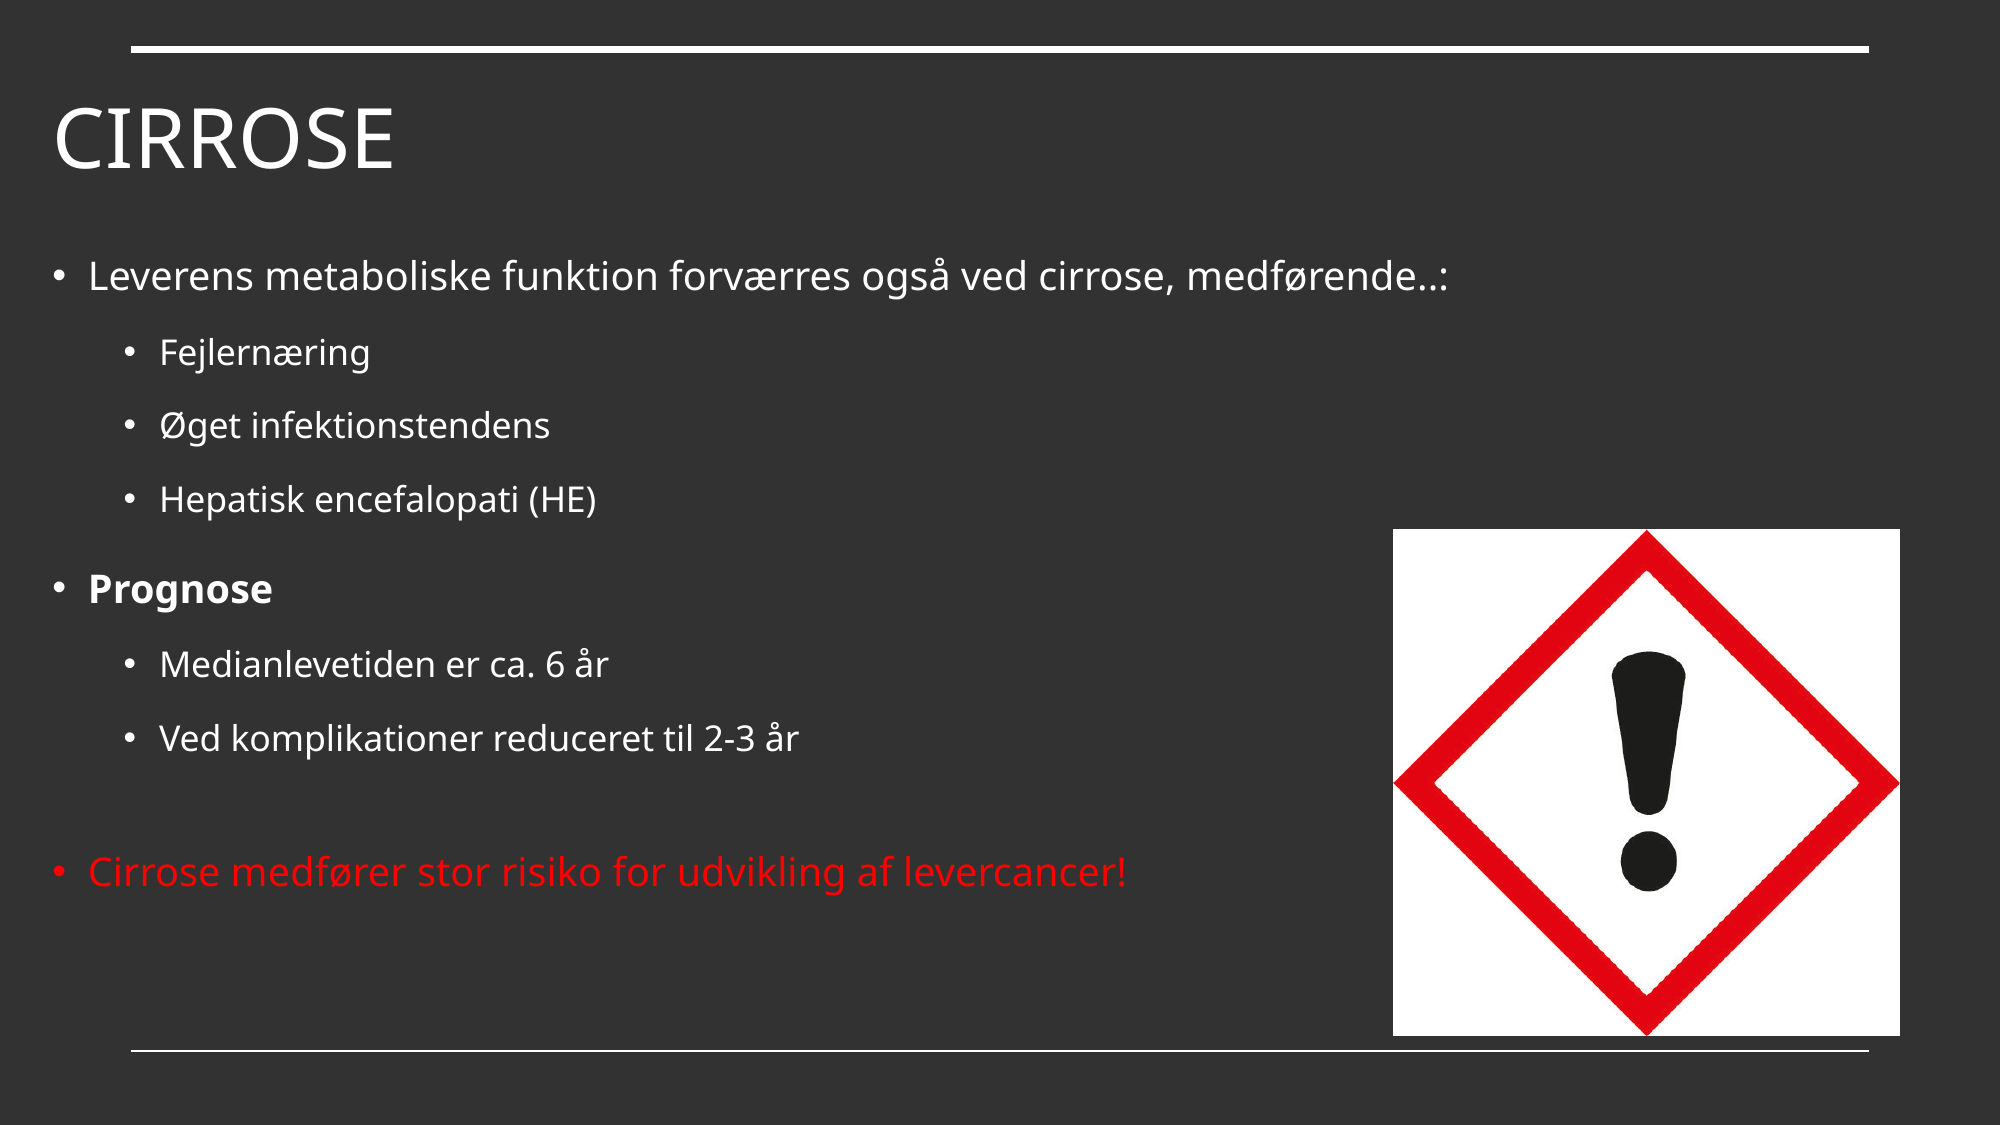

# Cirrose
Leverens metaboliske funktion forværres også ved cirrose, medførende..:
Fejlernæring
Øget infektionstendens
Hepatisk encefalopati (HE)
Prognose
Medianlevetiden er ca. 6 år
Ved komplikationer reduceret til 2-3 år
Cirrose medfører stor risiko for udvikling af levercancer!